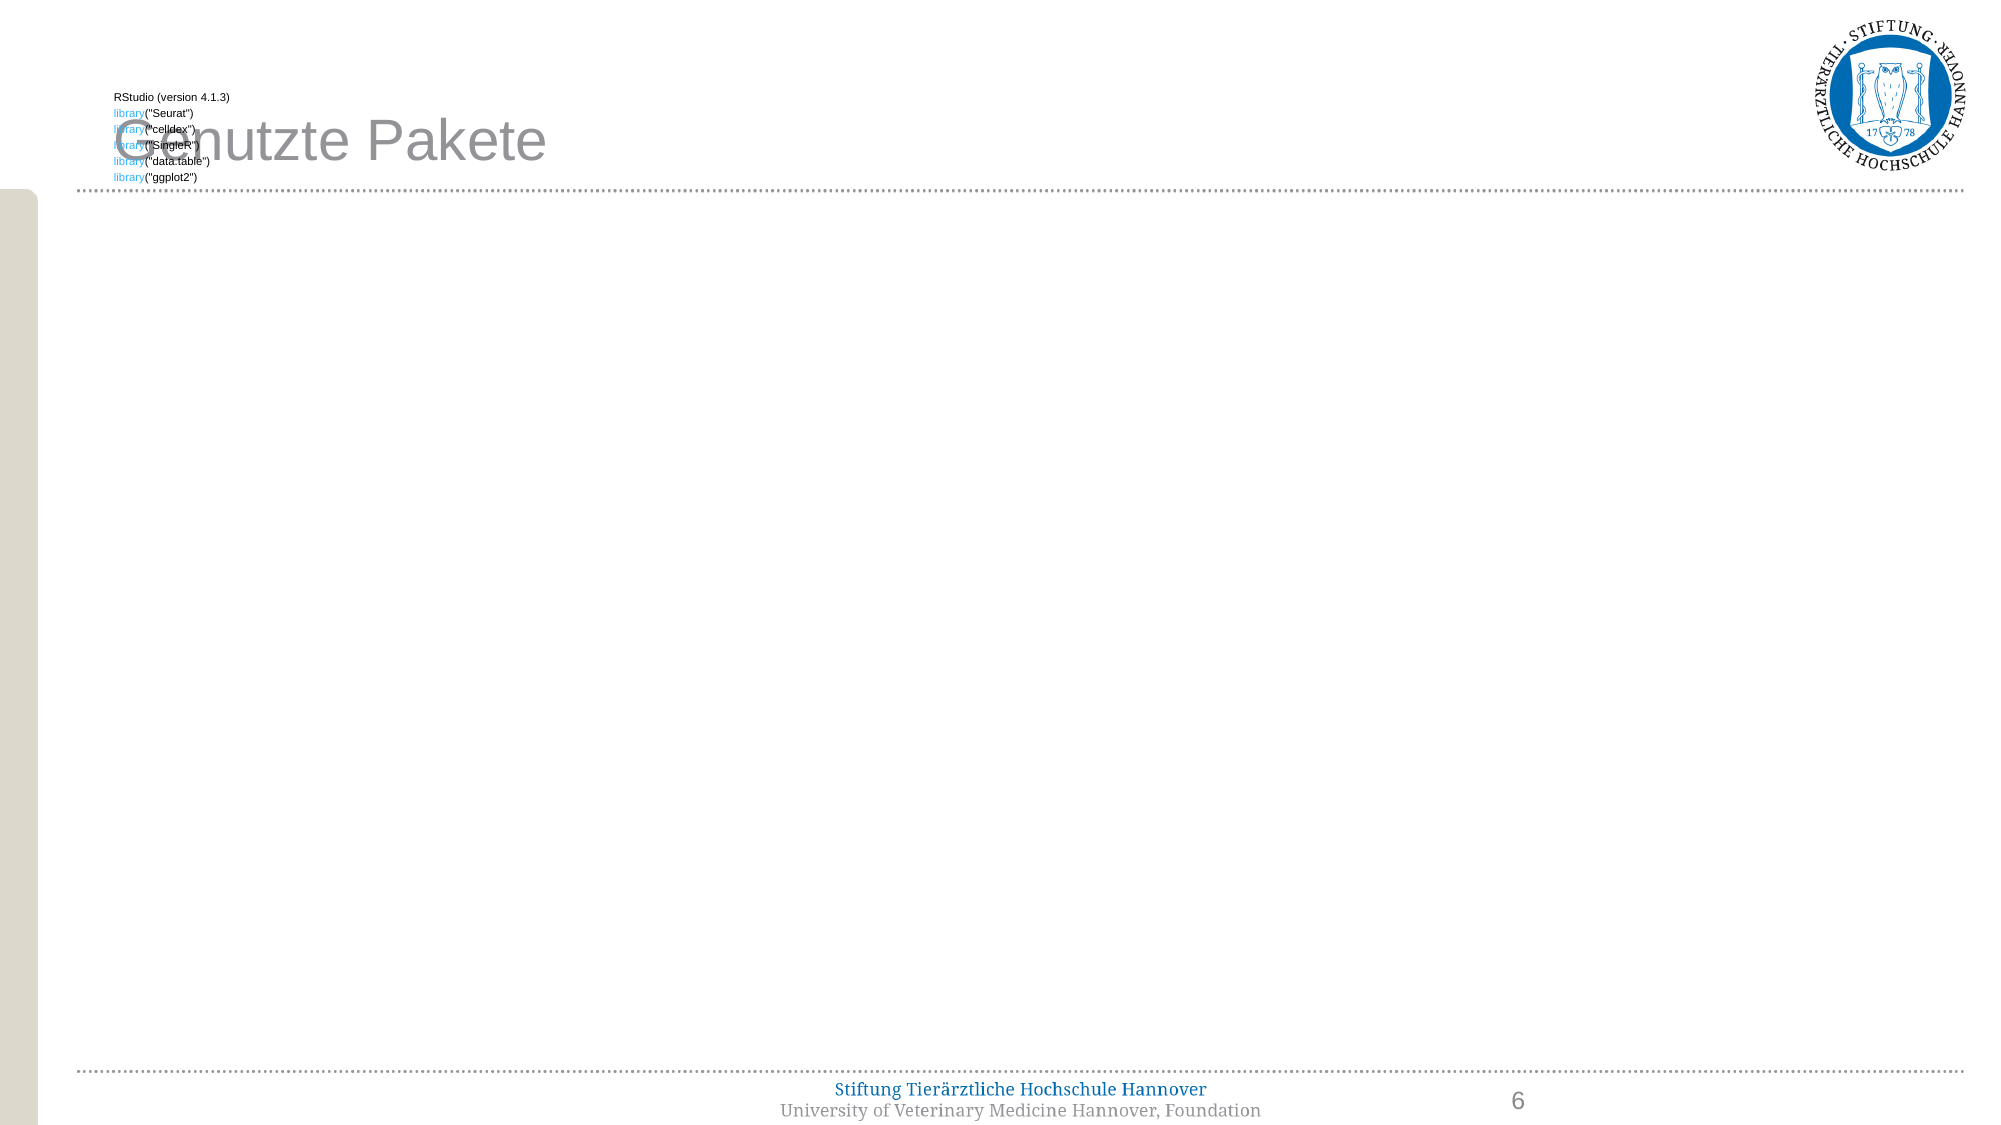

# Genutzte Pakete
RStudio (version 4.1.3)
library("Seurat")
library("celldex")
library("SingleR")
library("data.table")
library("ggplot2")